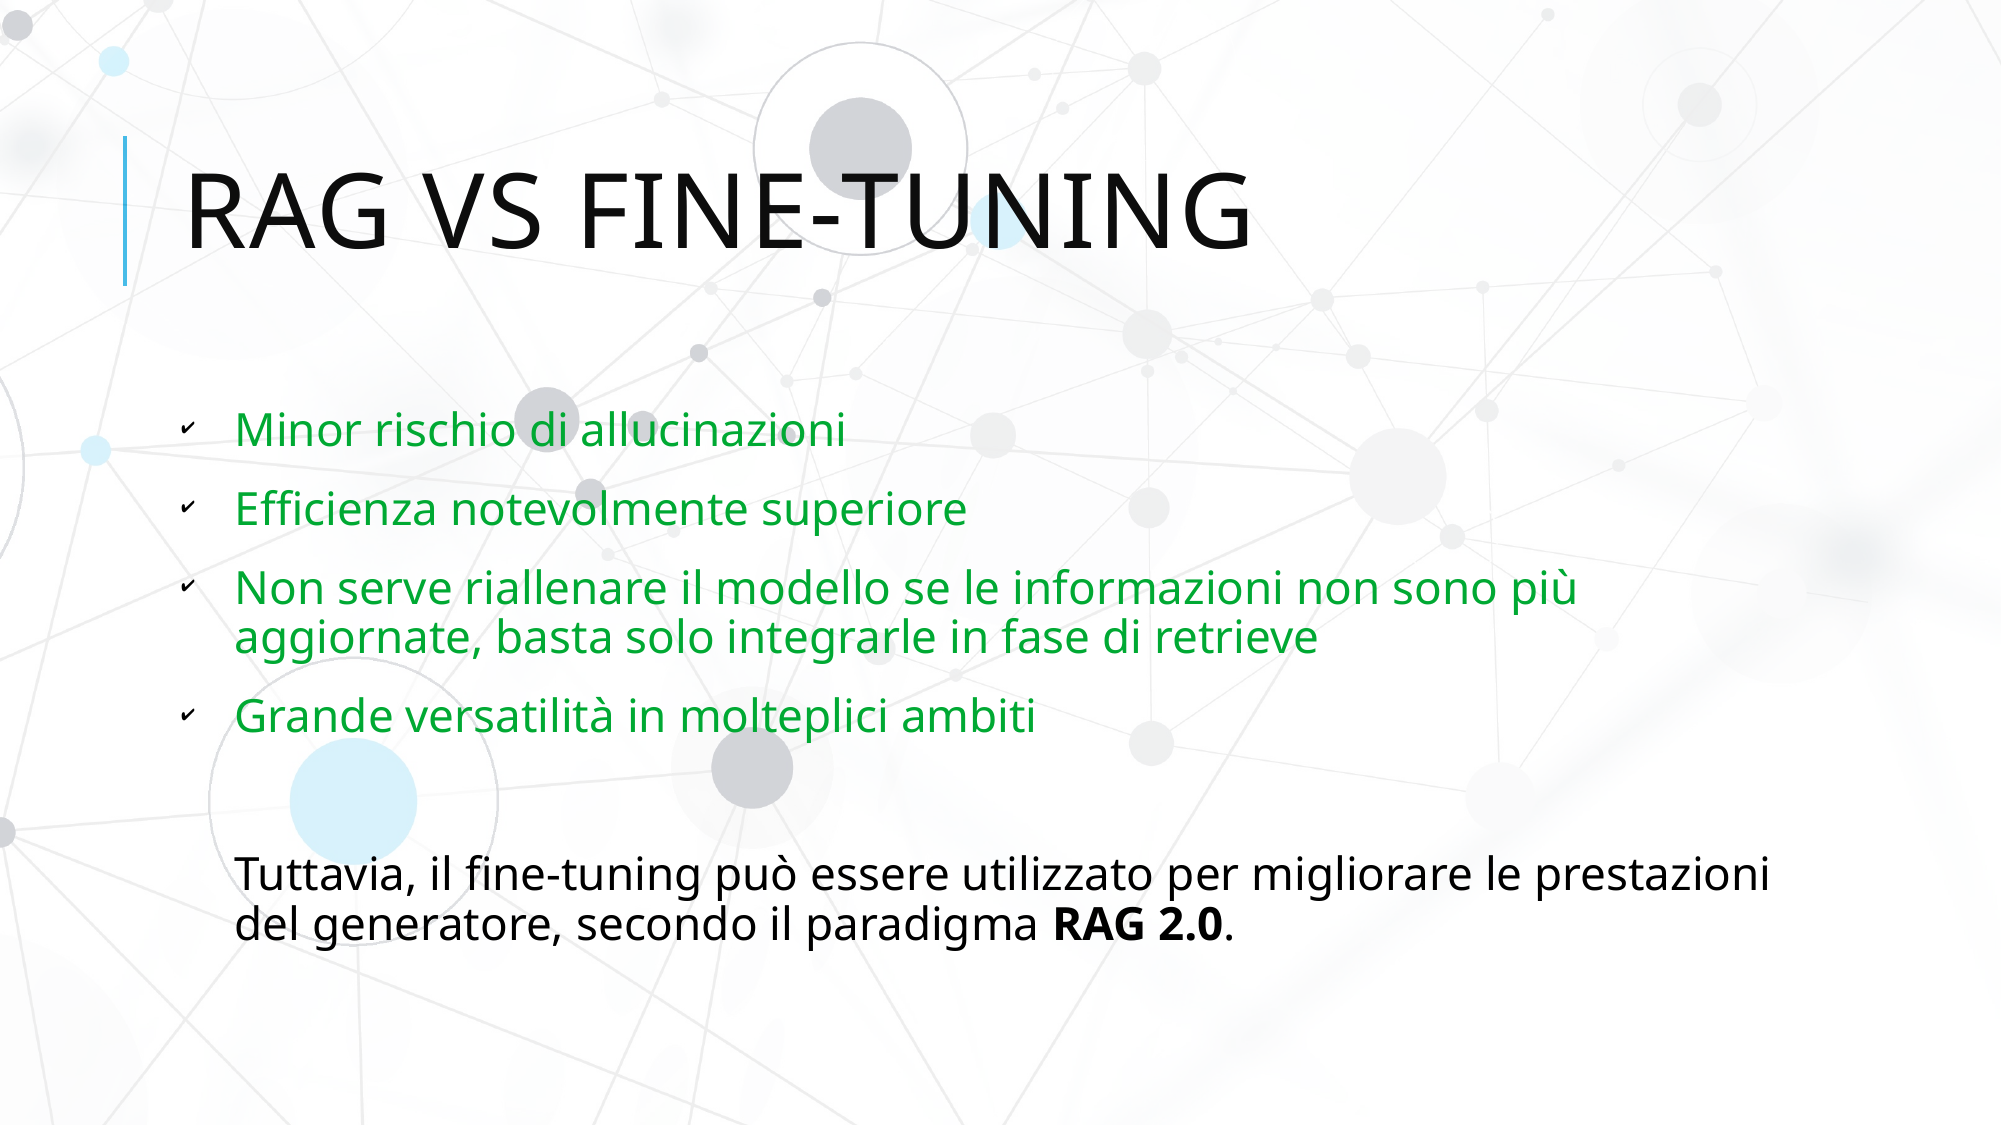

# rag vs fine-tuning
Minor rischio di allucinazioni
Efficienza notevolmente superiore
Non serve riallenare il modello se le informazioni non sono più aggiornate, basta solo integrarle in fase di retrieve
Grande versatilità in molteplici ambiti
Tuttavia, il fine-tuning può essere utilizzato per migliorare le prestazioni del generatore, secondo il paradigma RAG 2.0.